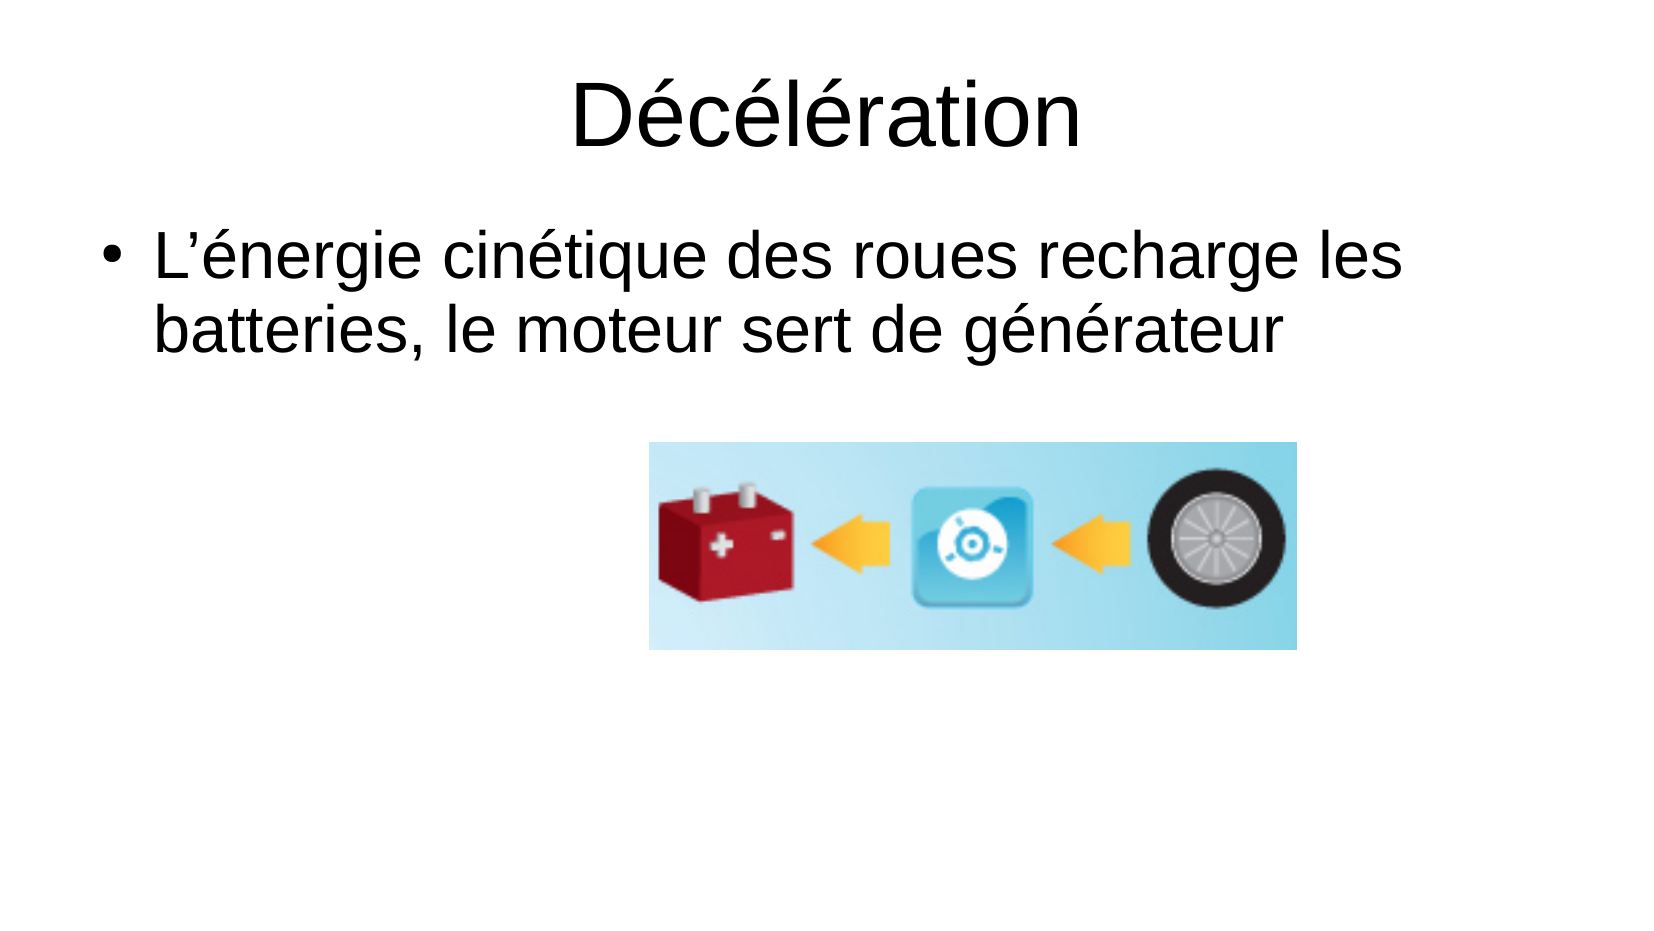

# Décélération
L’énergie cinétique des roues recharge les batteries, le moteur sert de générateur